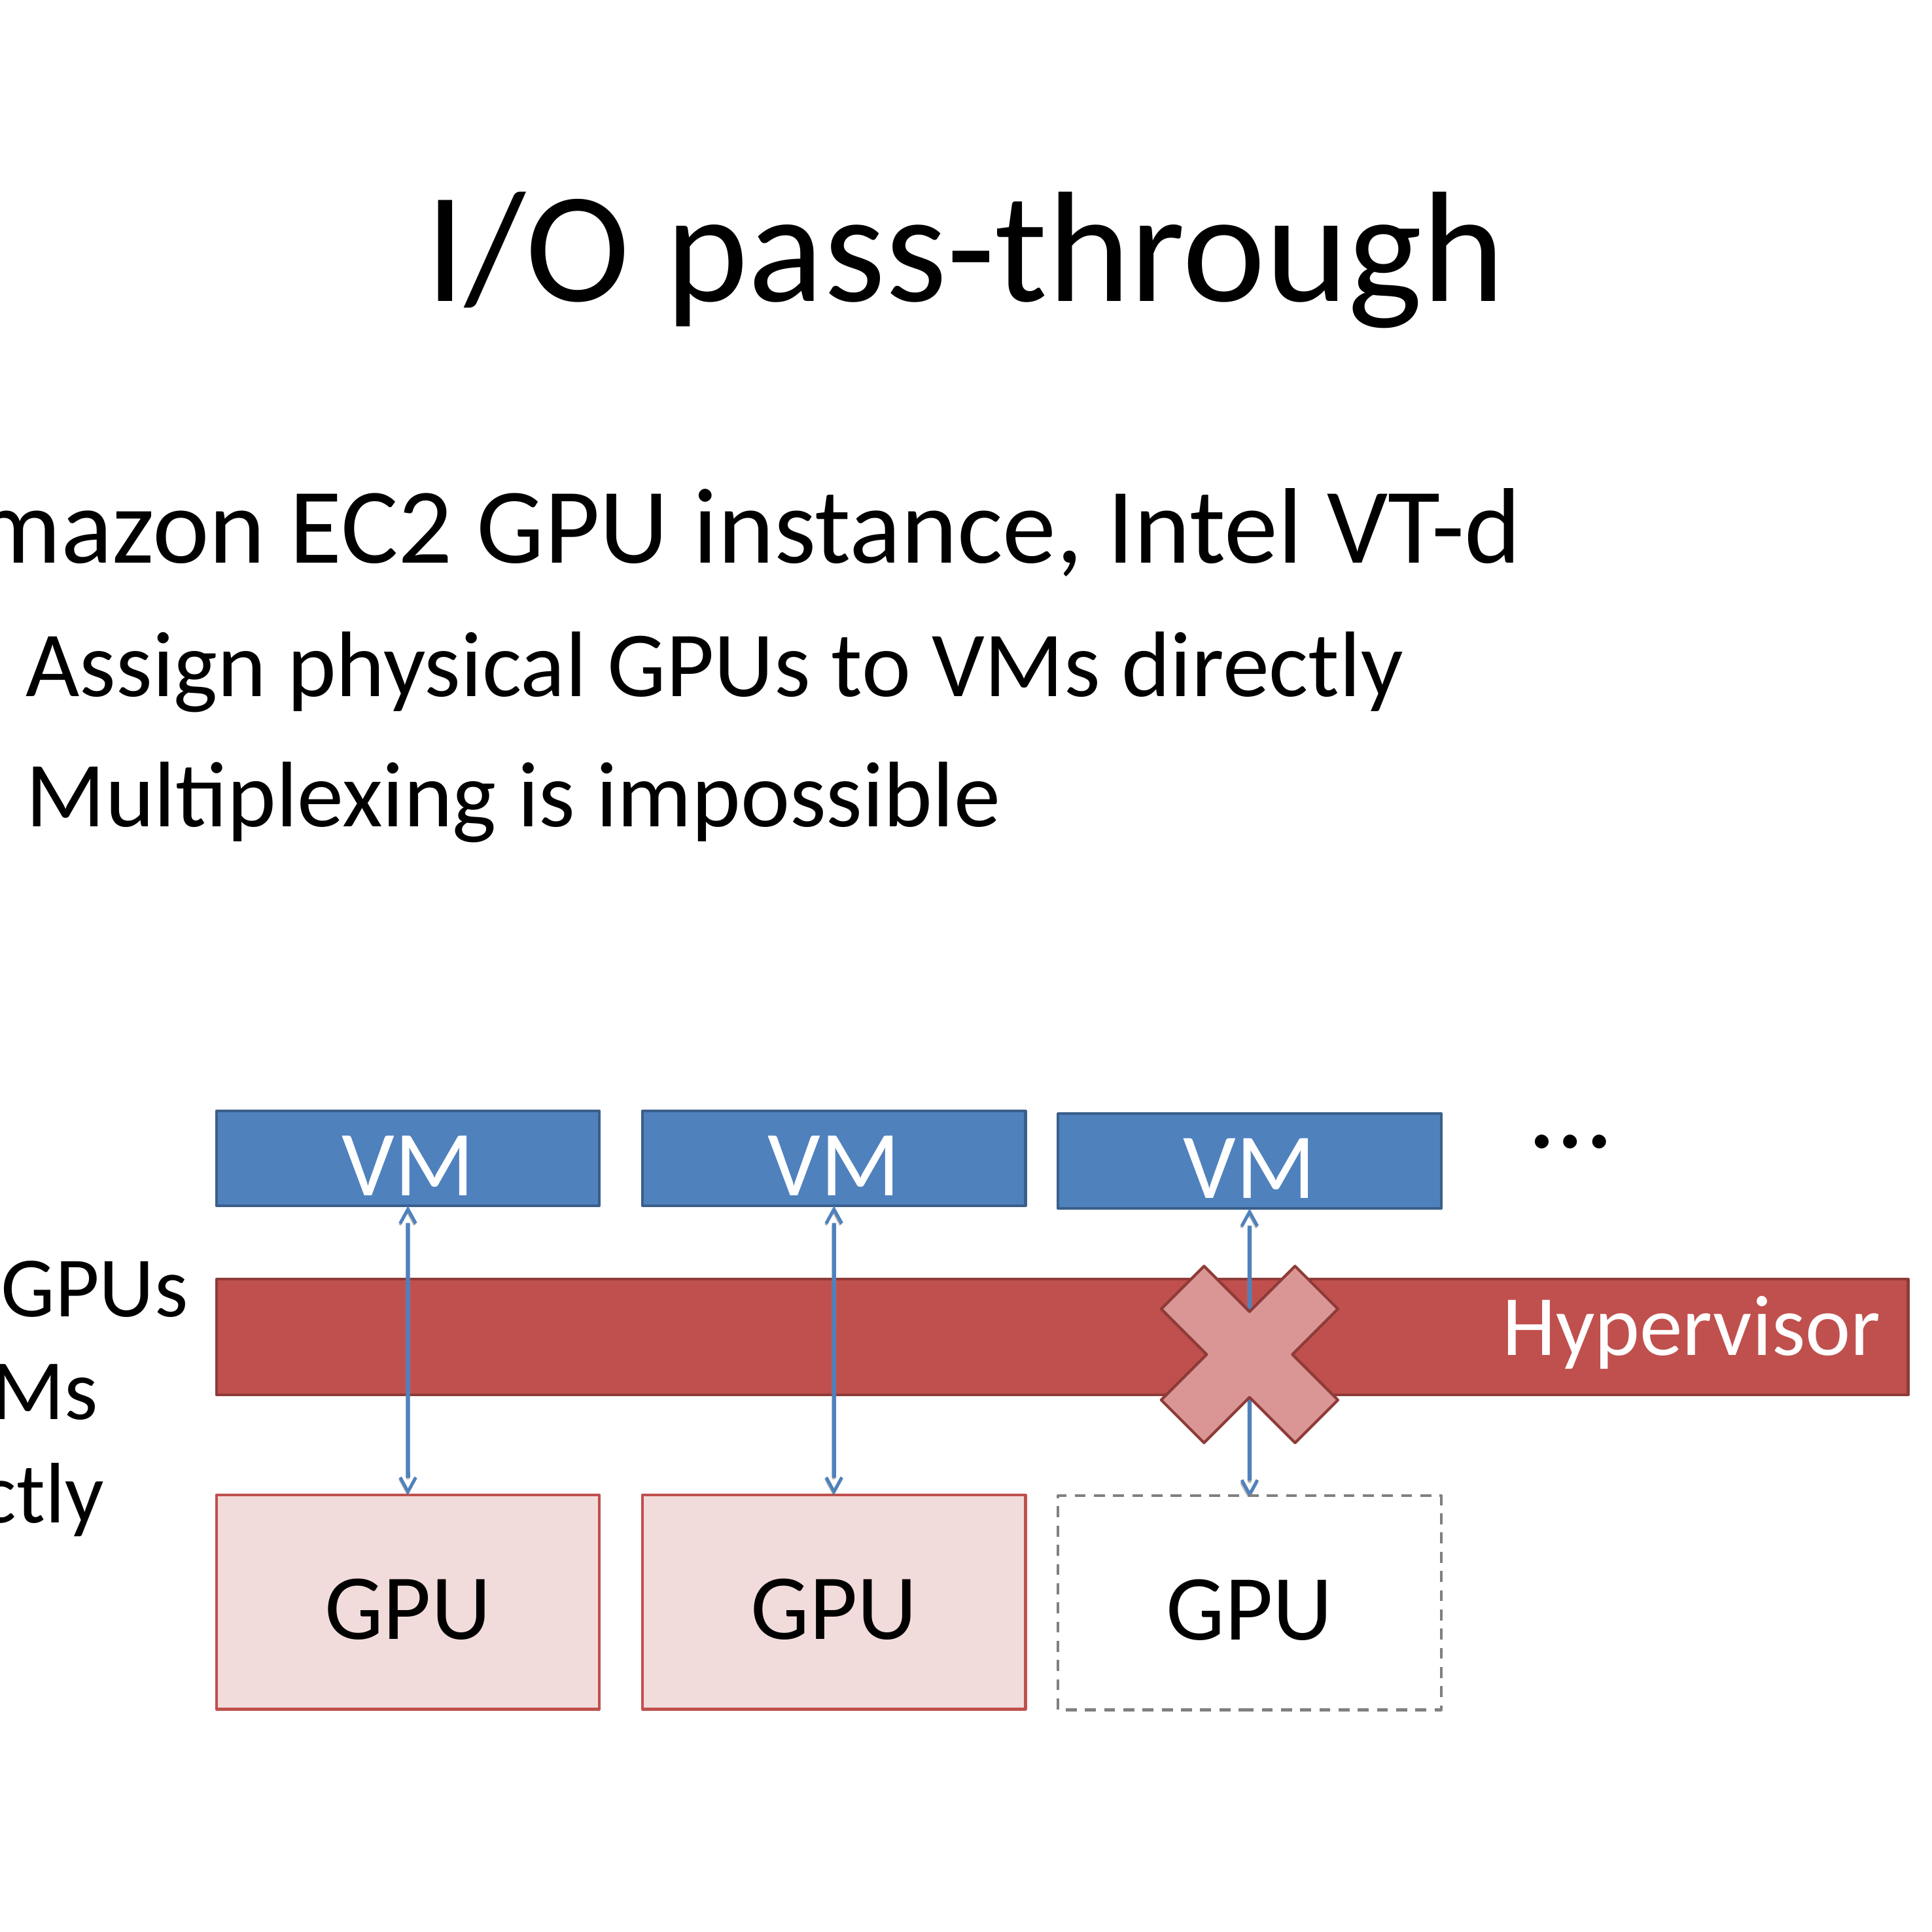

# I/O pass-through
Amazon EC2 GPU instance, Intel VT-d
Assign physical GPUs to VMs directly
Multiplexing is impossible
…
VM
VM
VM
Assign GPUs to VMs directly
Hypervisor
GPU
GPU
GPU